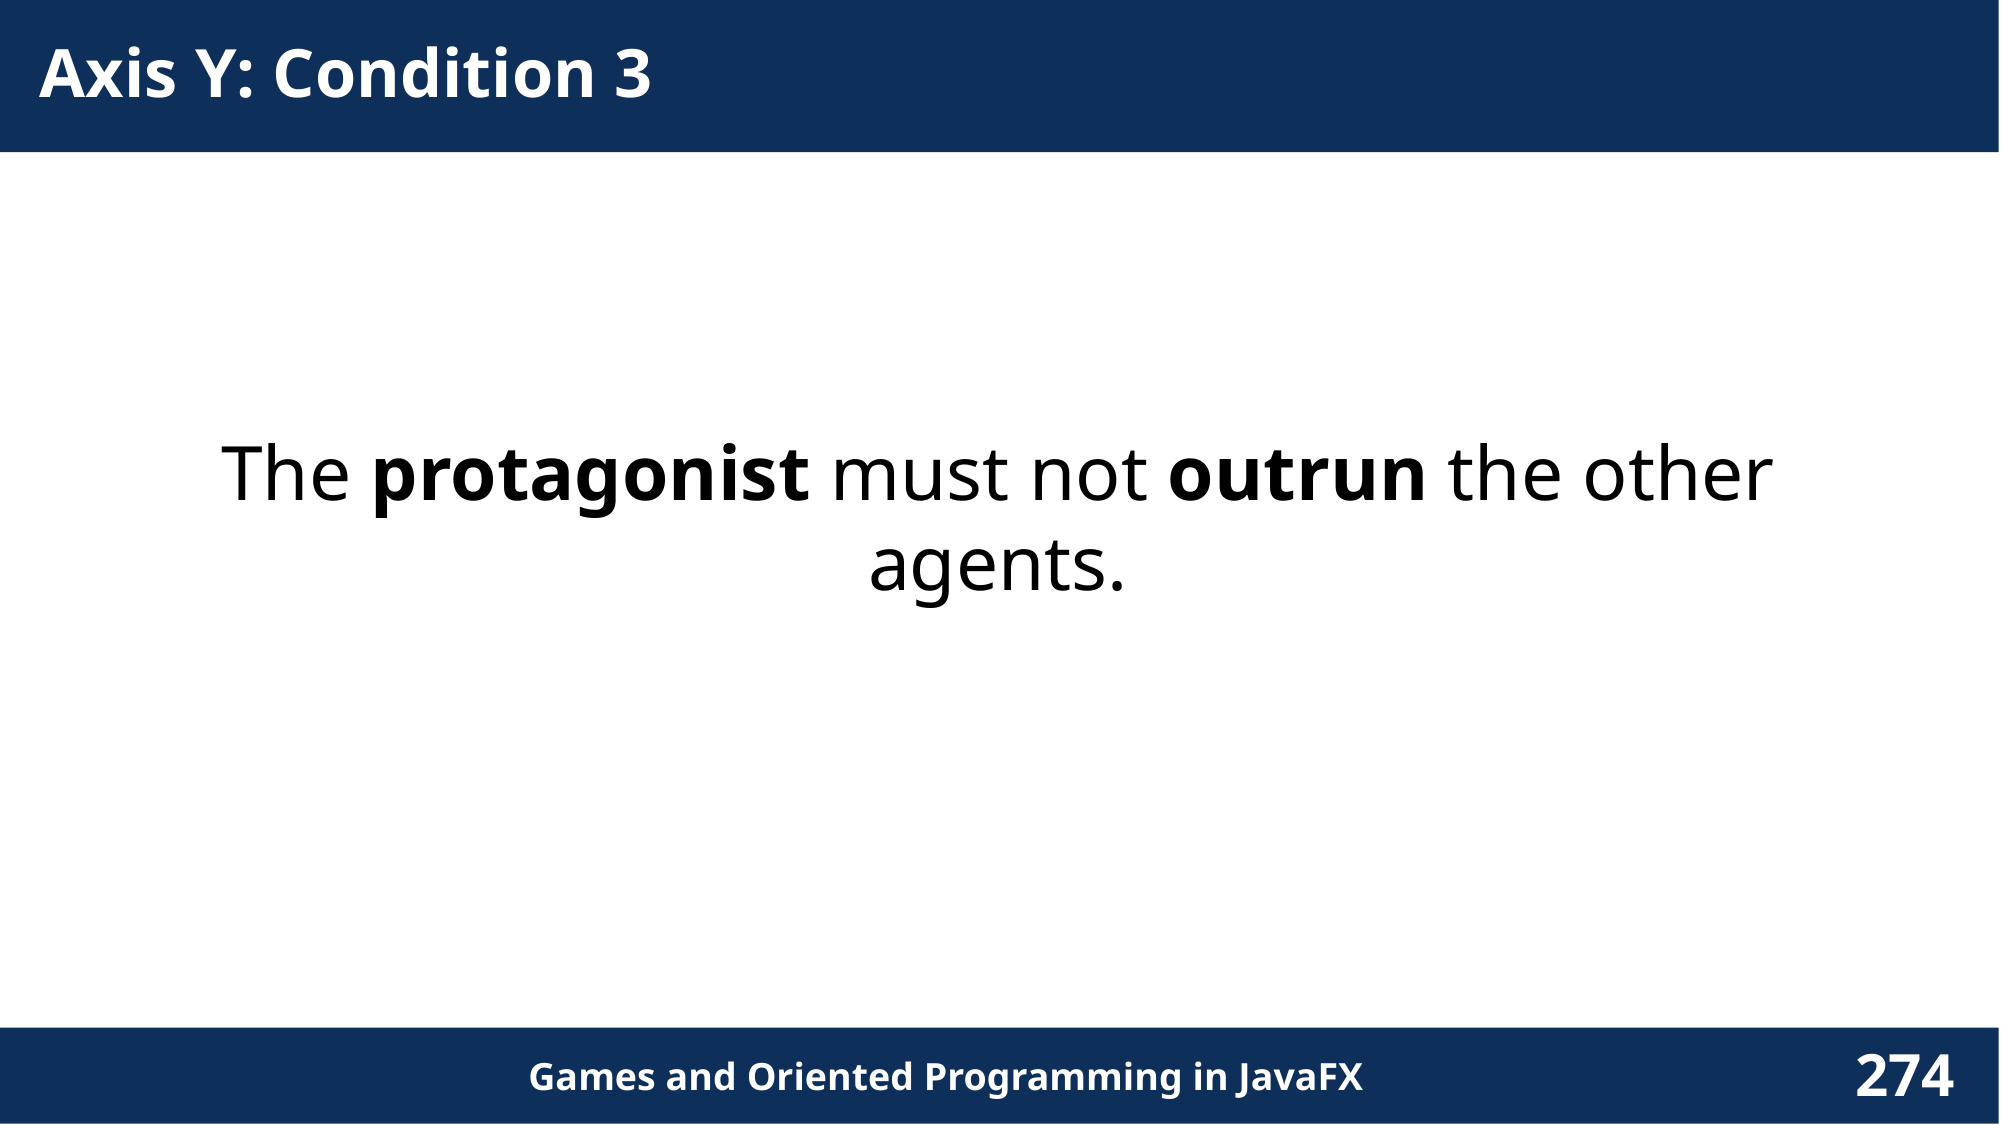

Axis Y: Condition 3
The protagonist must not outrun the other agents.